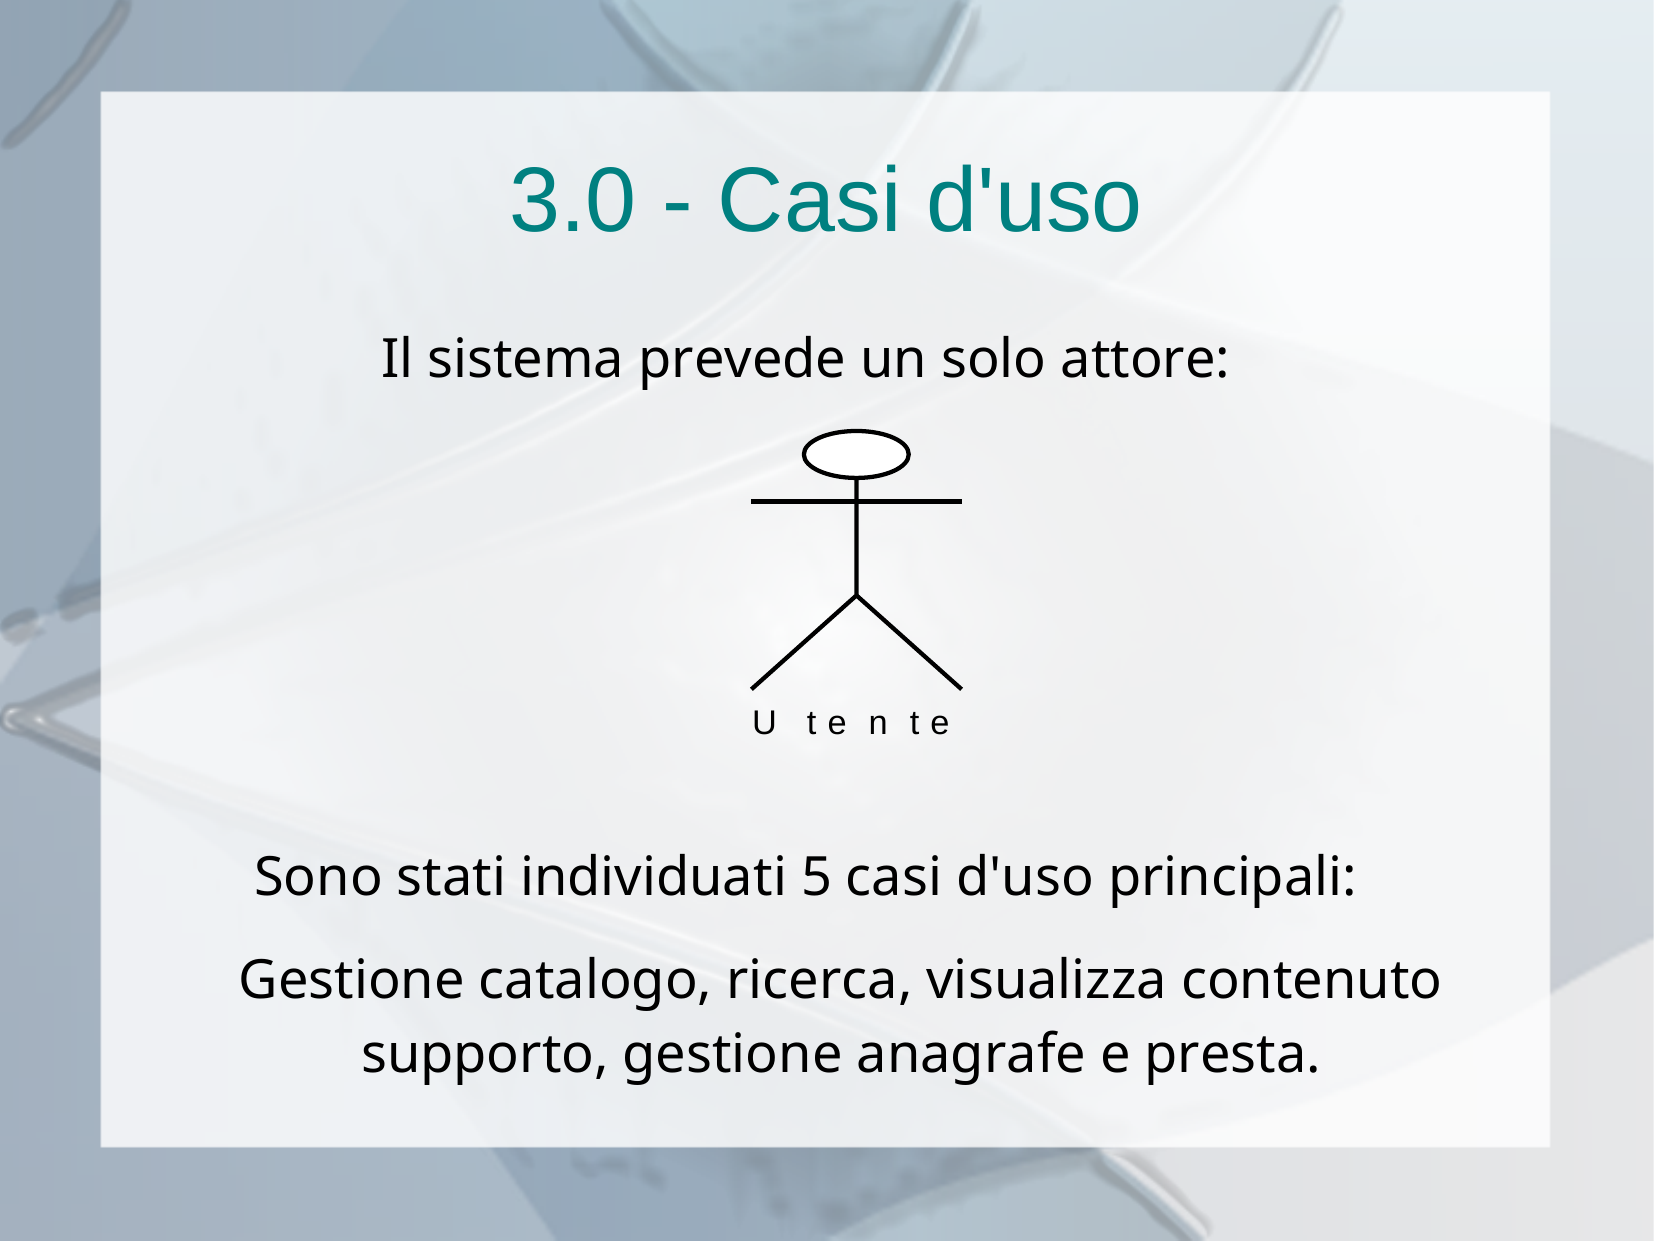

# 3.0 - Casi d'uso
Il sistema prevede un solo attore:
Sono stati individuati 5 casi d'uso principali:
Gestione catalogo, ricerca, visualizza contenuto supporto, gestione anagrafe e presta.